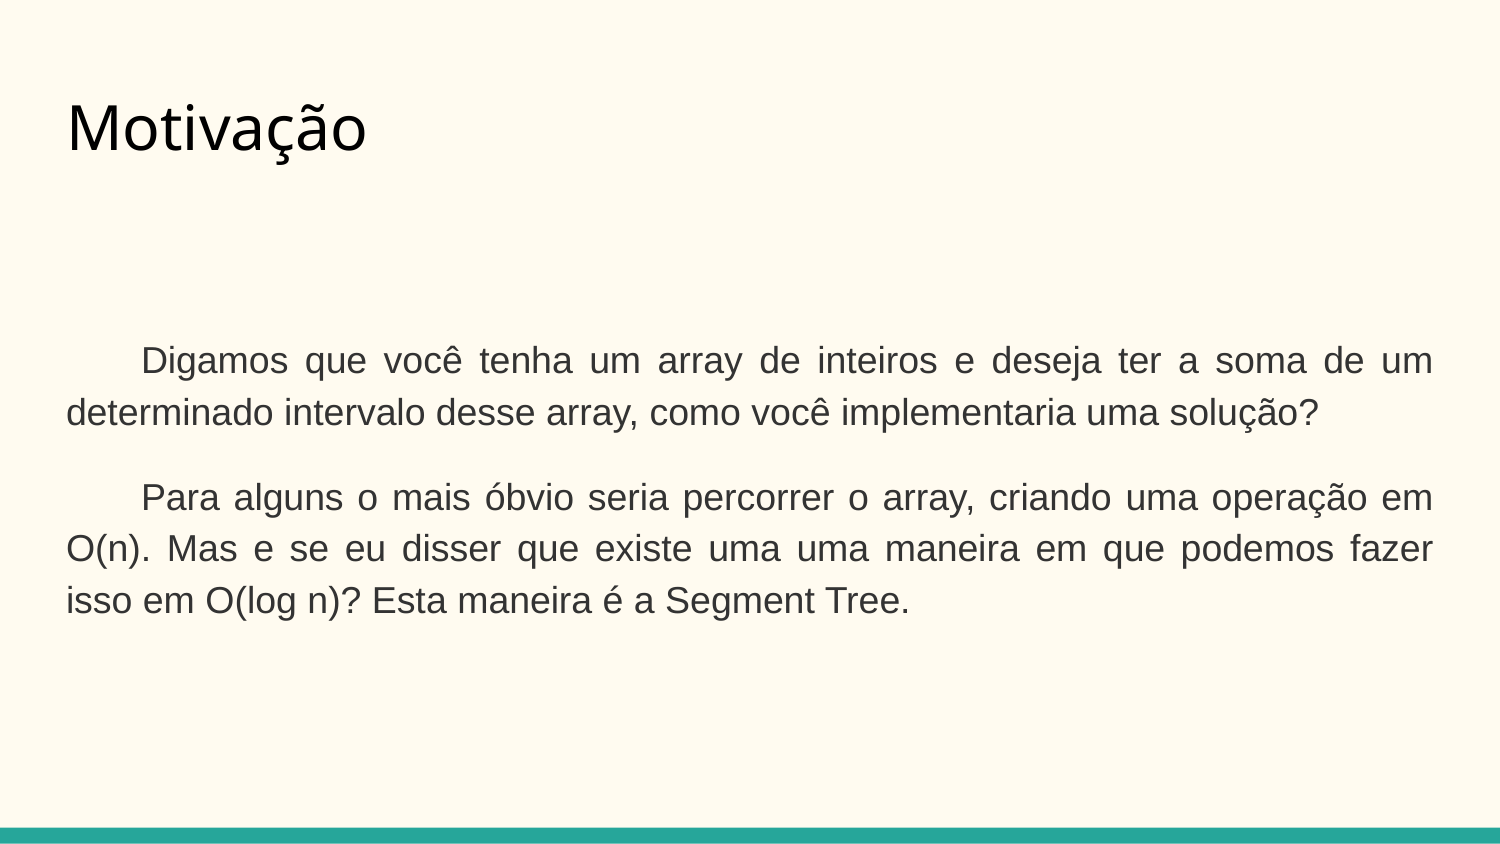

# Motivação
Digamos que você tenha um array de inteiros e deseja ter a soma de um determinado intervalo desse array, como você implementaria uma solução?
Para alguns o mais óbvio seria percorrer o array, criando uma operação em O(n). Mas e se eu disser que existe uma uma maneira em que podemos fazer isso em O(log n)? Esta maneira é a Segment Tree.